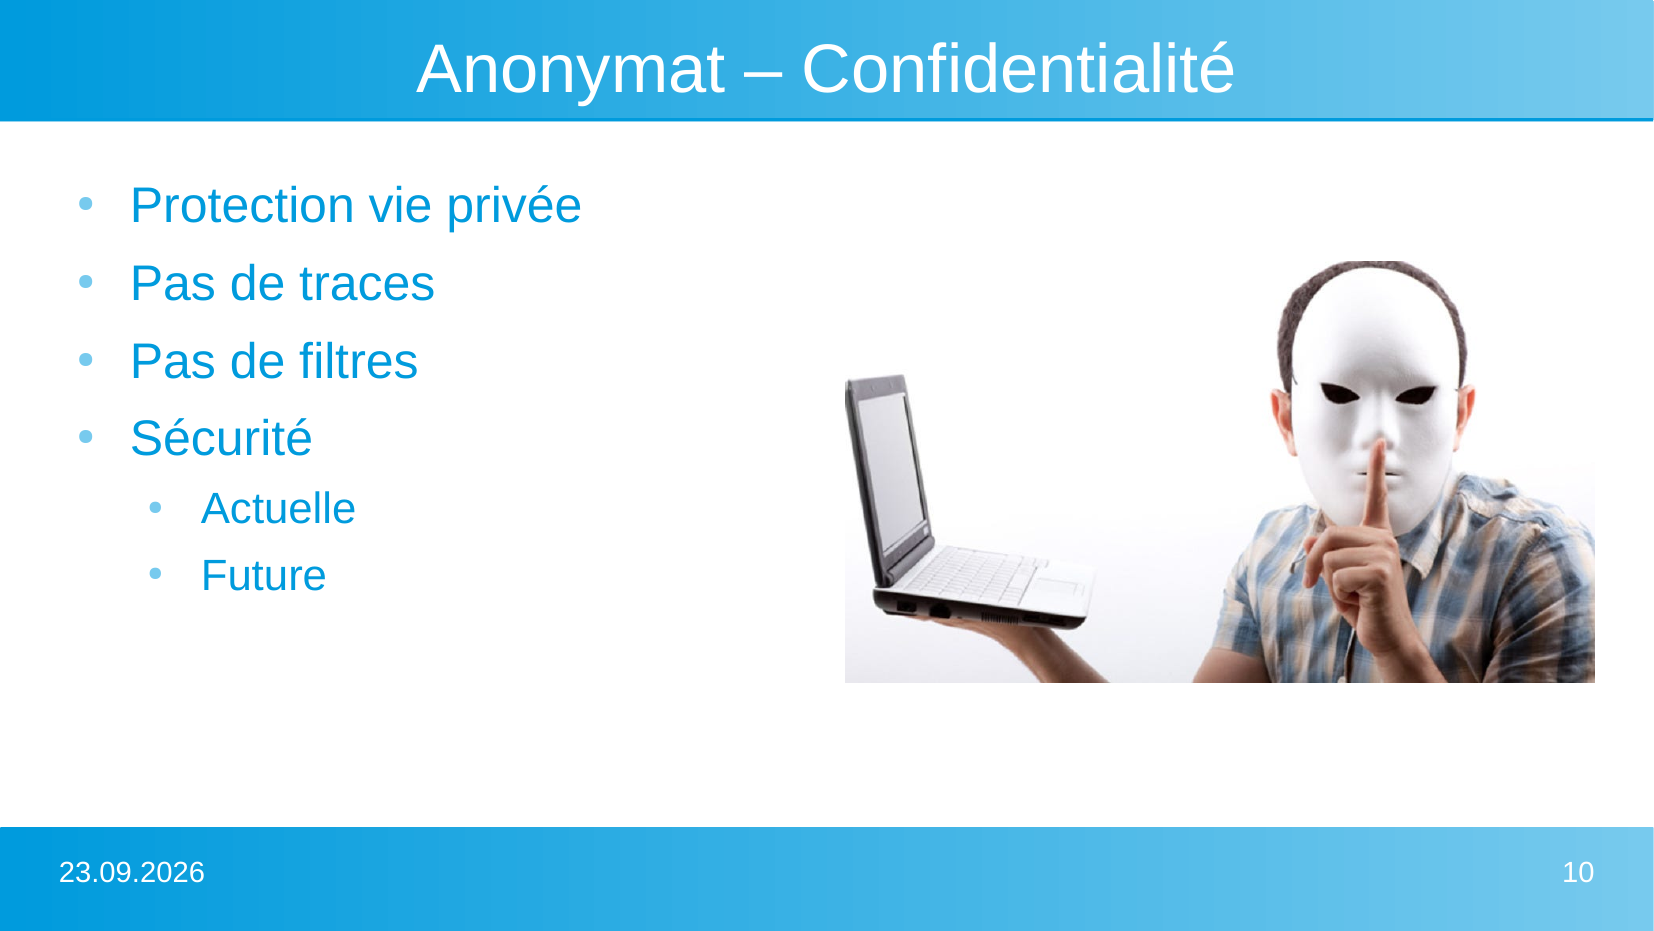

# Anonymat – Confidentialité
Protection vie privée
Pas de traces
Pas de filtres
Sécurité
Actuelle
Future
10